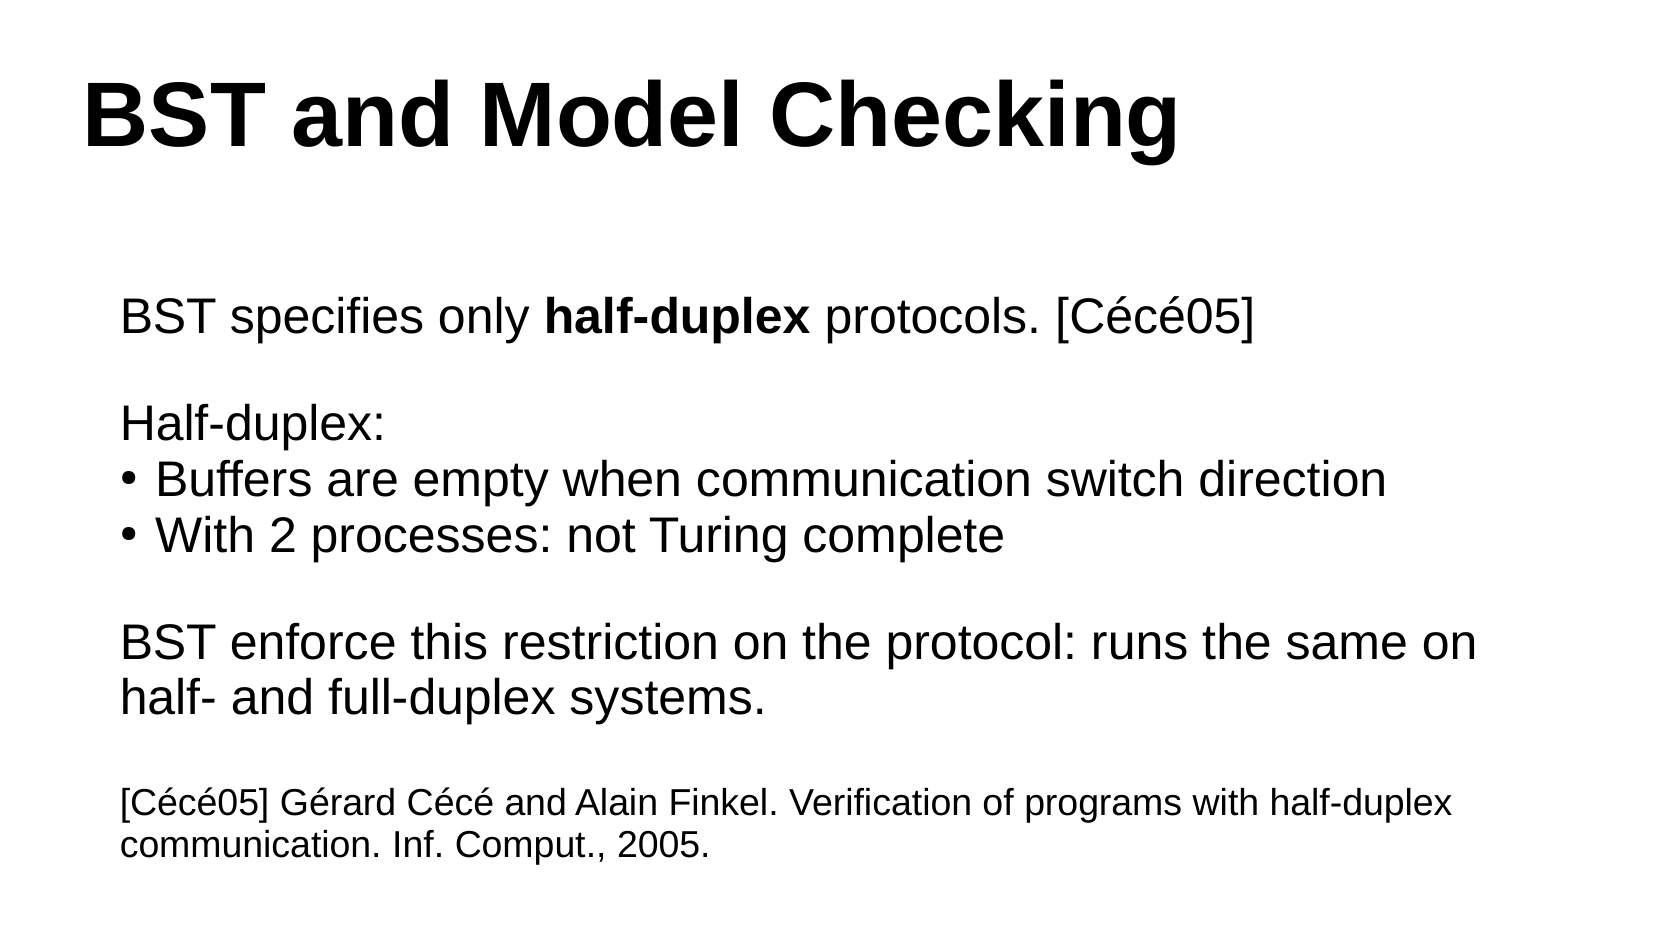

# BST and Model Checking
BST specifies only half-duplex protocols. [Cécé05]
Half-duplex:
Buffers are empty when communication switch direction
With 2 processes: not Turing complete
BST enforce this restriction on the protocol: runs the same on half- and full-duplex systems.
[Cécé05] Gérard Cécé and Alain Finkel. Verification of programs with half-duplex communication. Inf. Comput., 2005.